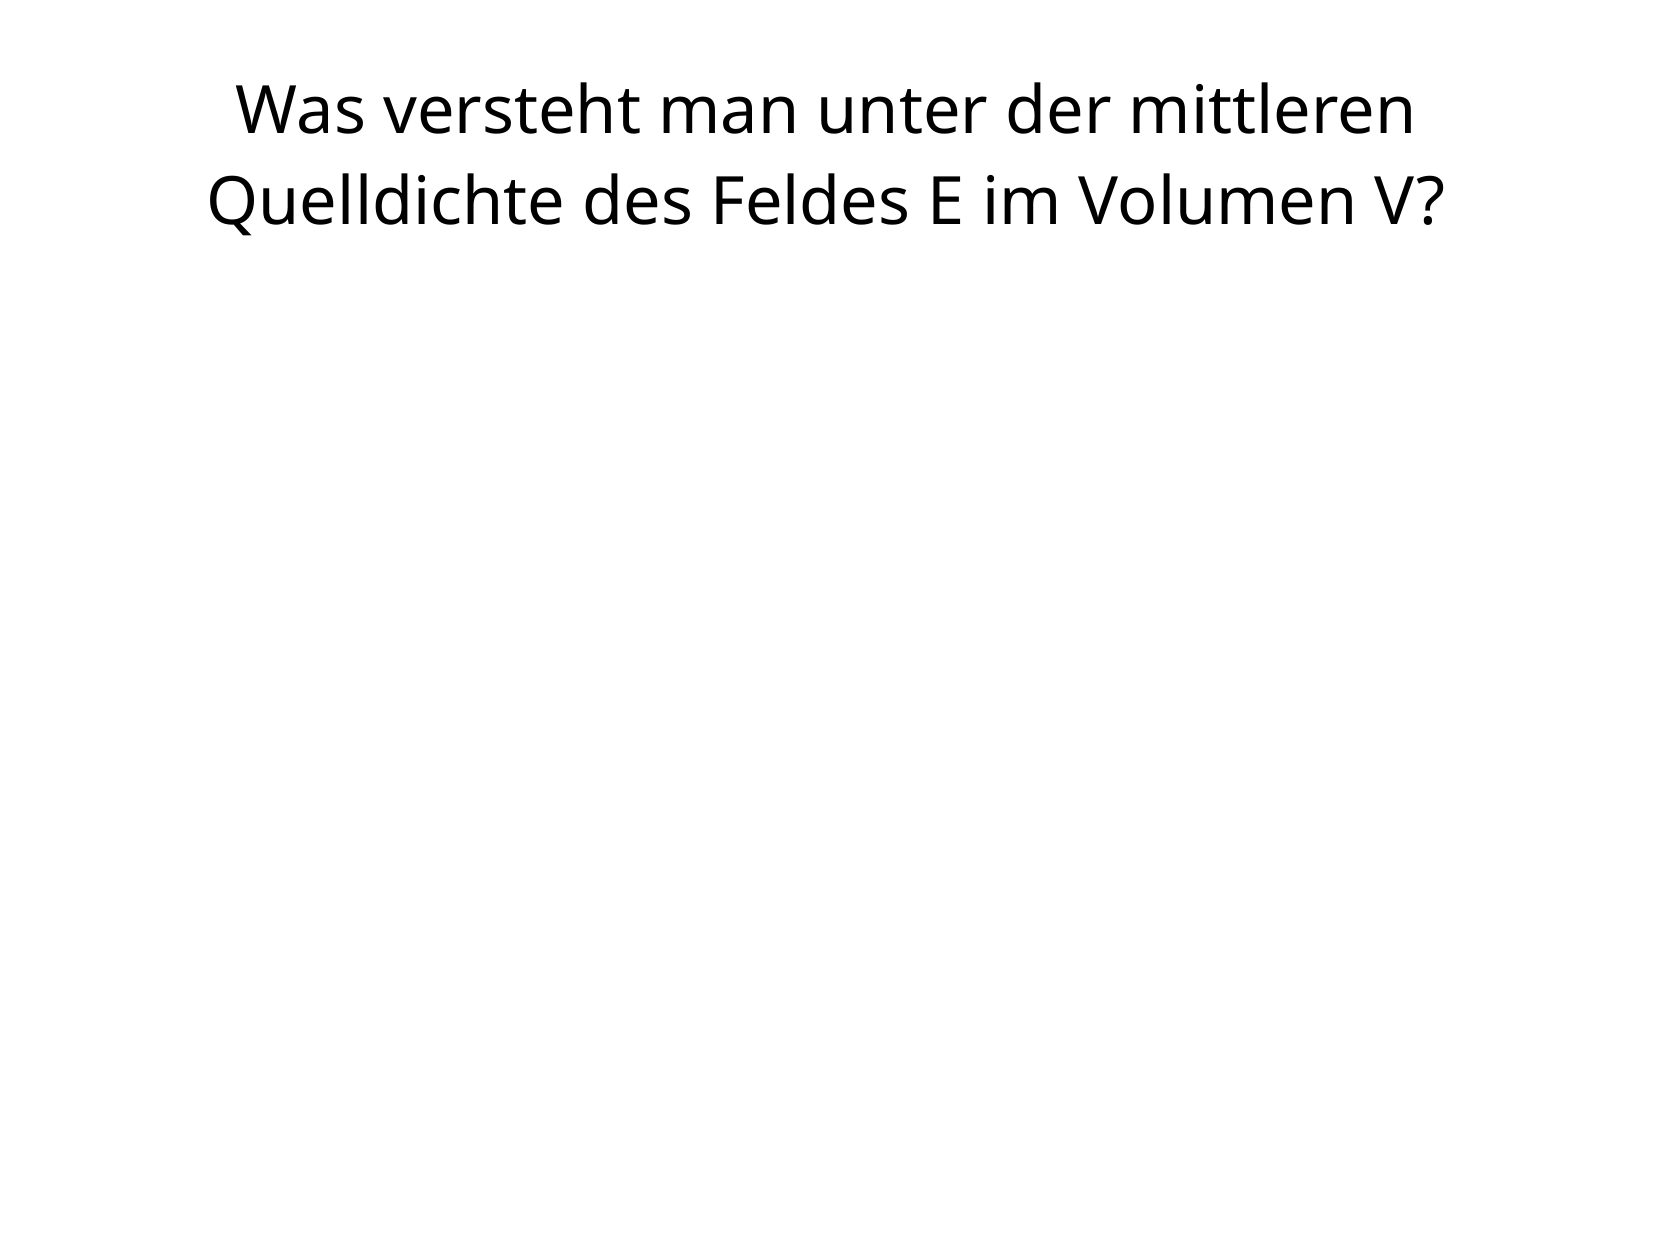

# Was versteht man unter der mittleren Quelldichte des Feldes E im Volumen V?